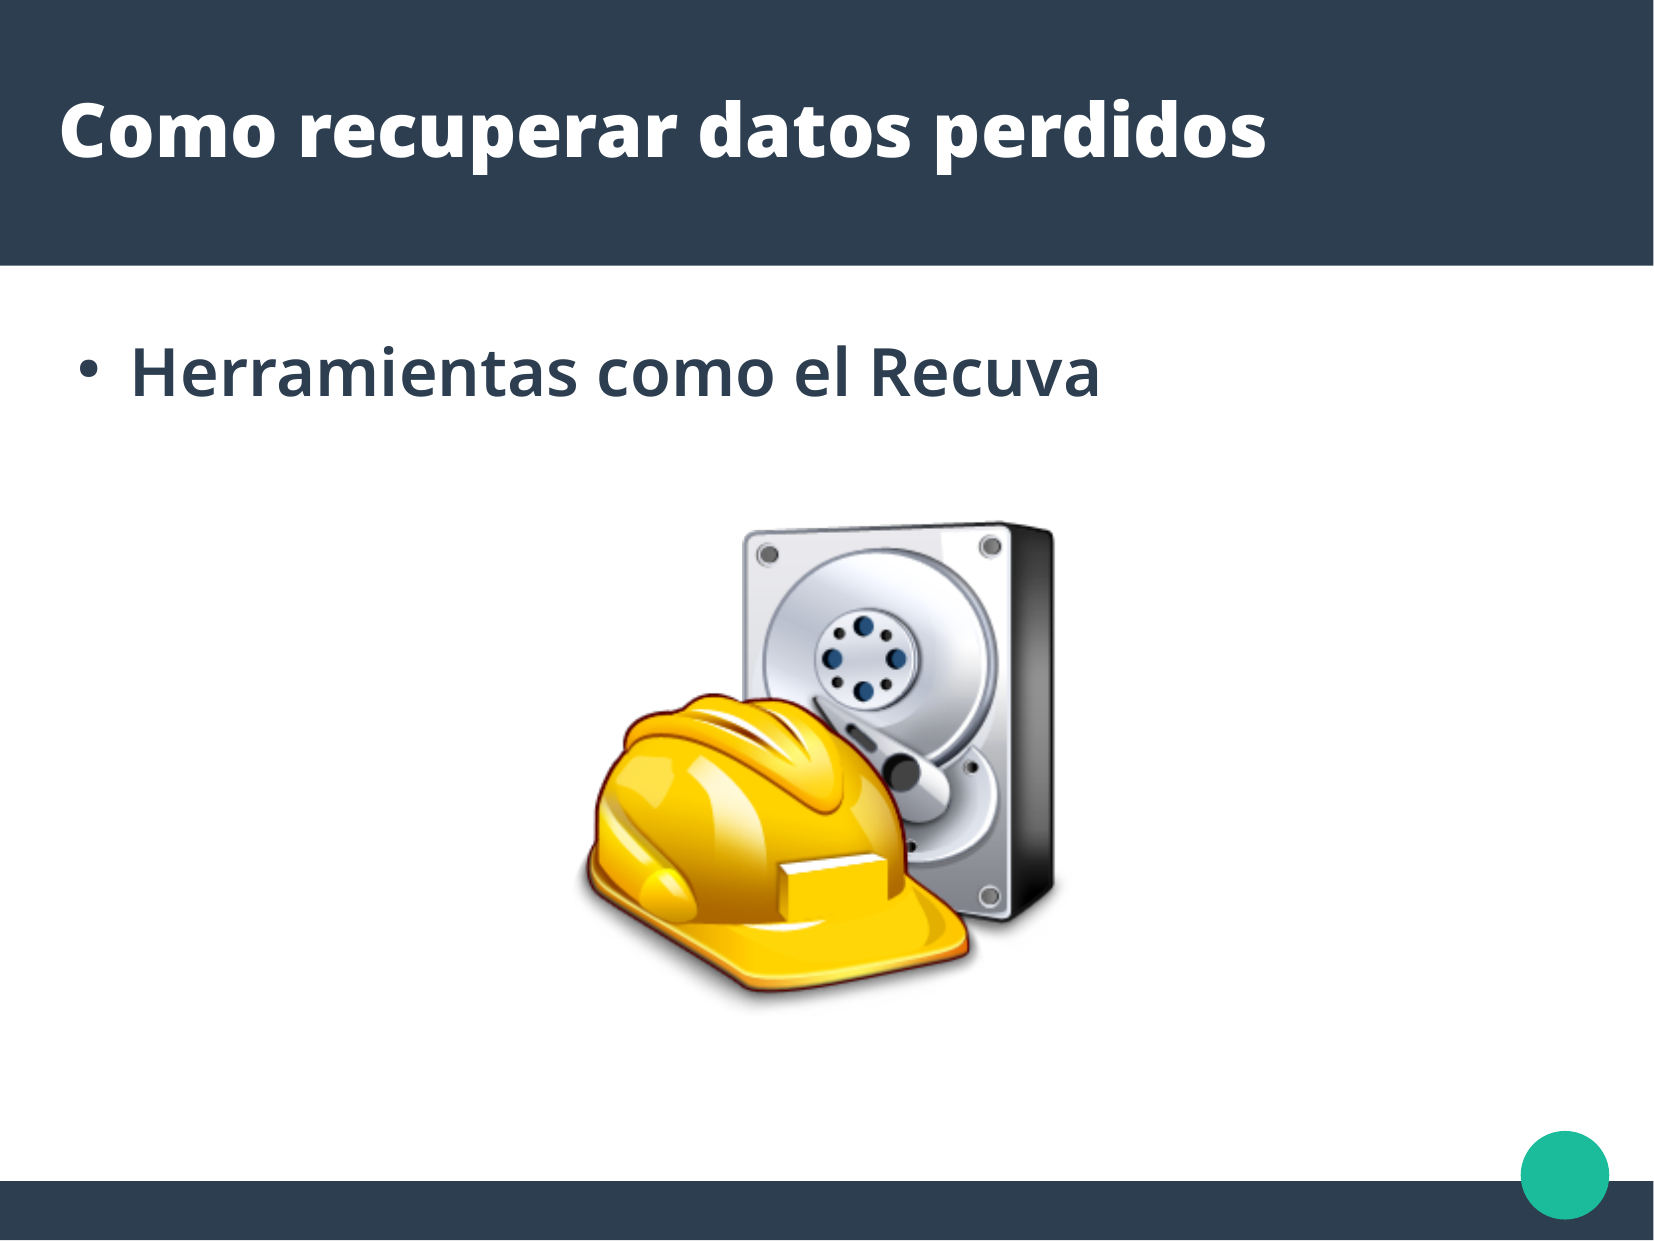

# Como recuperar datos perdidos
Herramientas como el Recuva